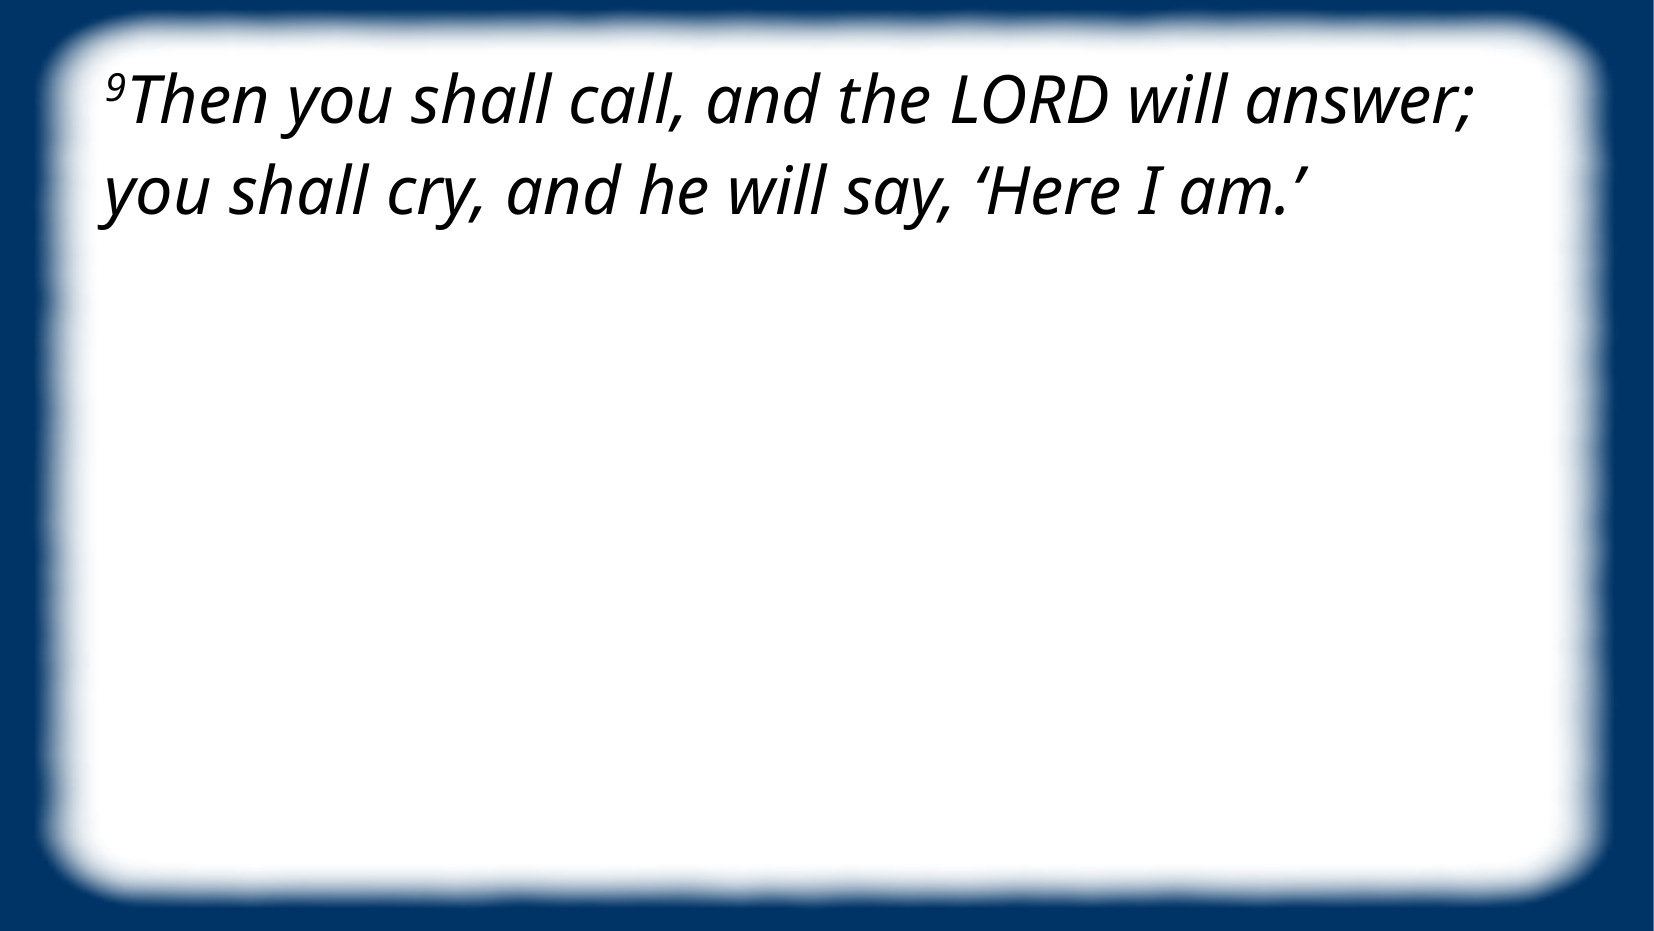

9Then you shall call, and the LORD will answer;
you shall cry, and he will say, ‘Here I am.’